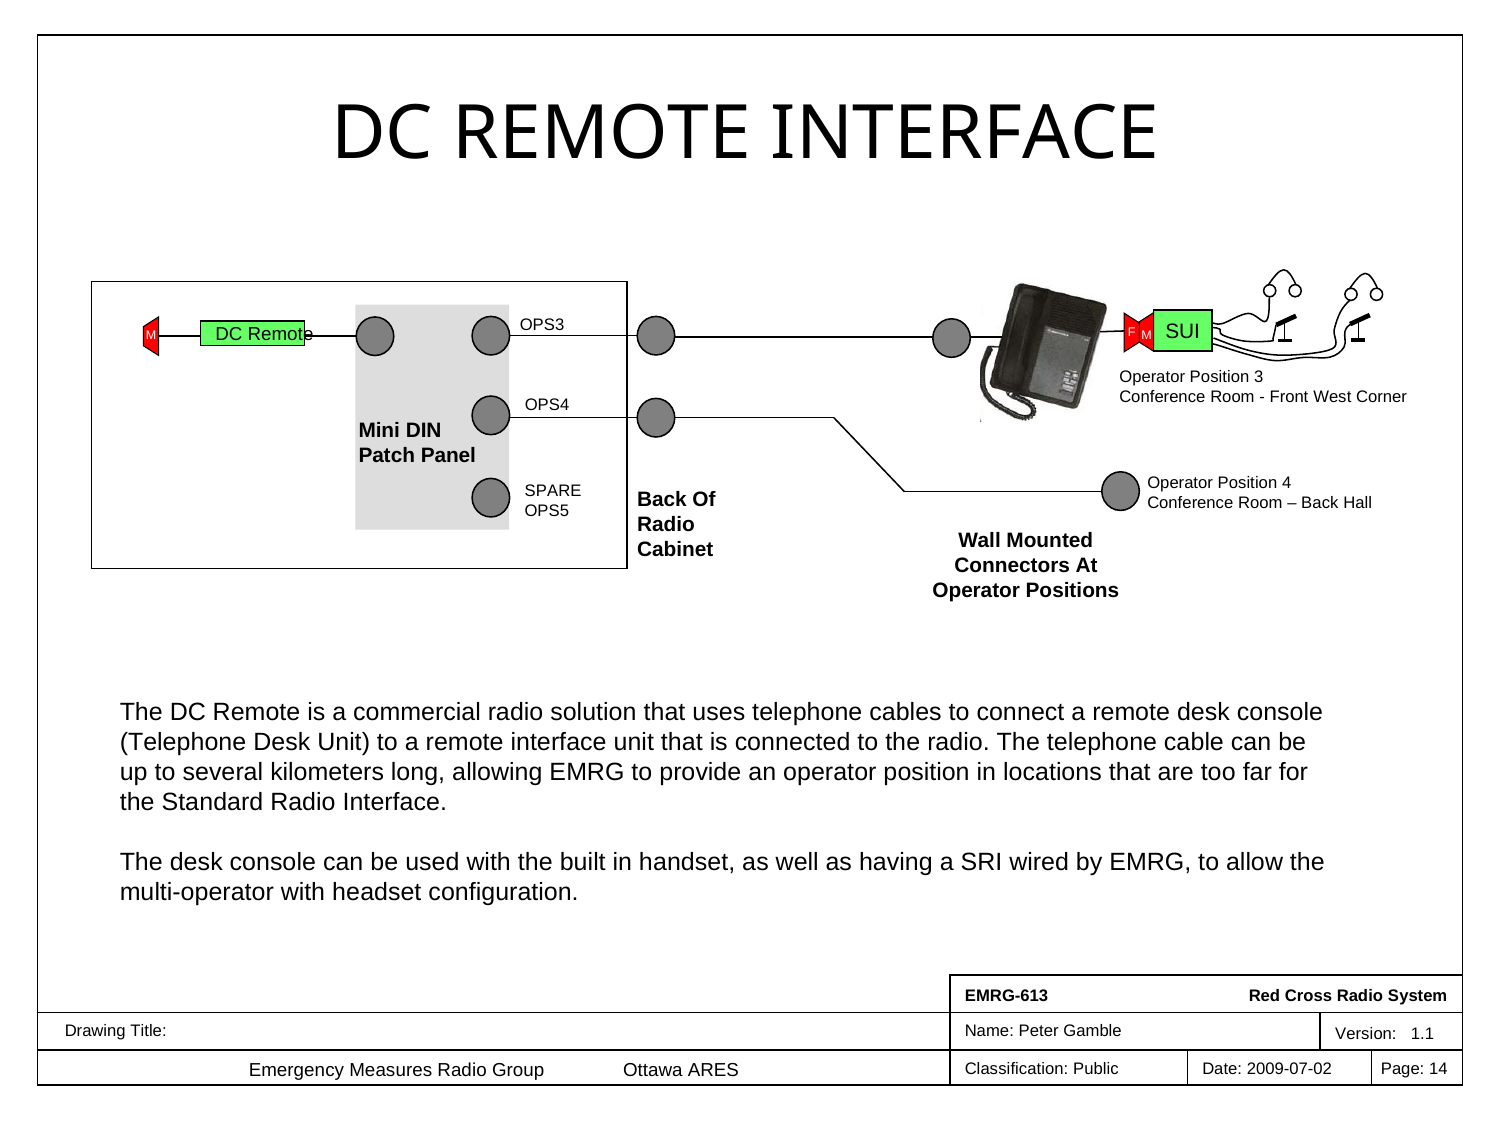

# DC REMOTE INTERFACE
SUI
M
OPS3
F
M
DC Remote
Operator Position 3
Conference Room - Front West Corner
OPS4
Mini DIN
Patch Panel
Operator Position 4
Conference Room – Back Hall
SPARE
OPS5
Back Of Radio Cabinet
Wall Mounted Connectors At Operator Positions
The DC Remote is a commercial radio solution that uses telephone cables to connect a remote desk console (Telephone Desk Unit) to a remote interface unit that is connected to the radio. The telephone cable can be up to several kilometers long, allowing EMRG to provide an operator position in locations that are too far for the Standard Radio Interface.
The desk console can be used with the built in handset, as well as having a SRI wired by EMRG, to allow the multi-operator with headset configuration.
Emergency Measures Radio Group Ottawa ARES
Page: